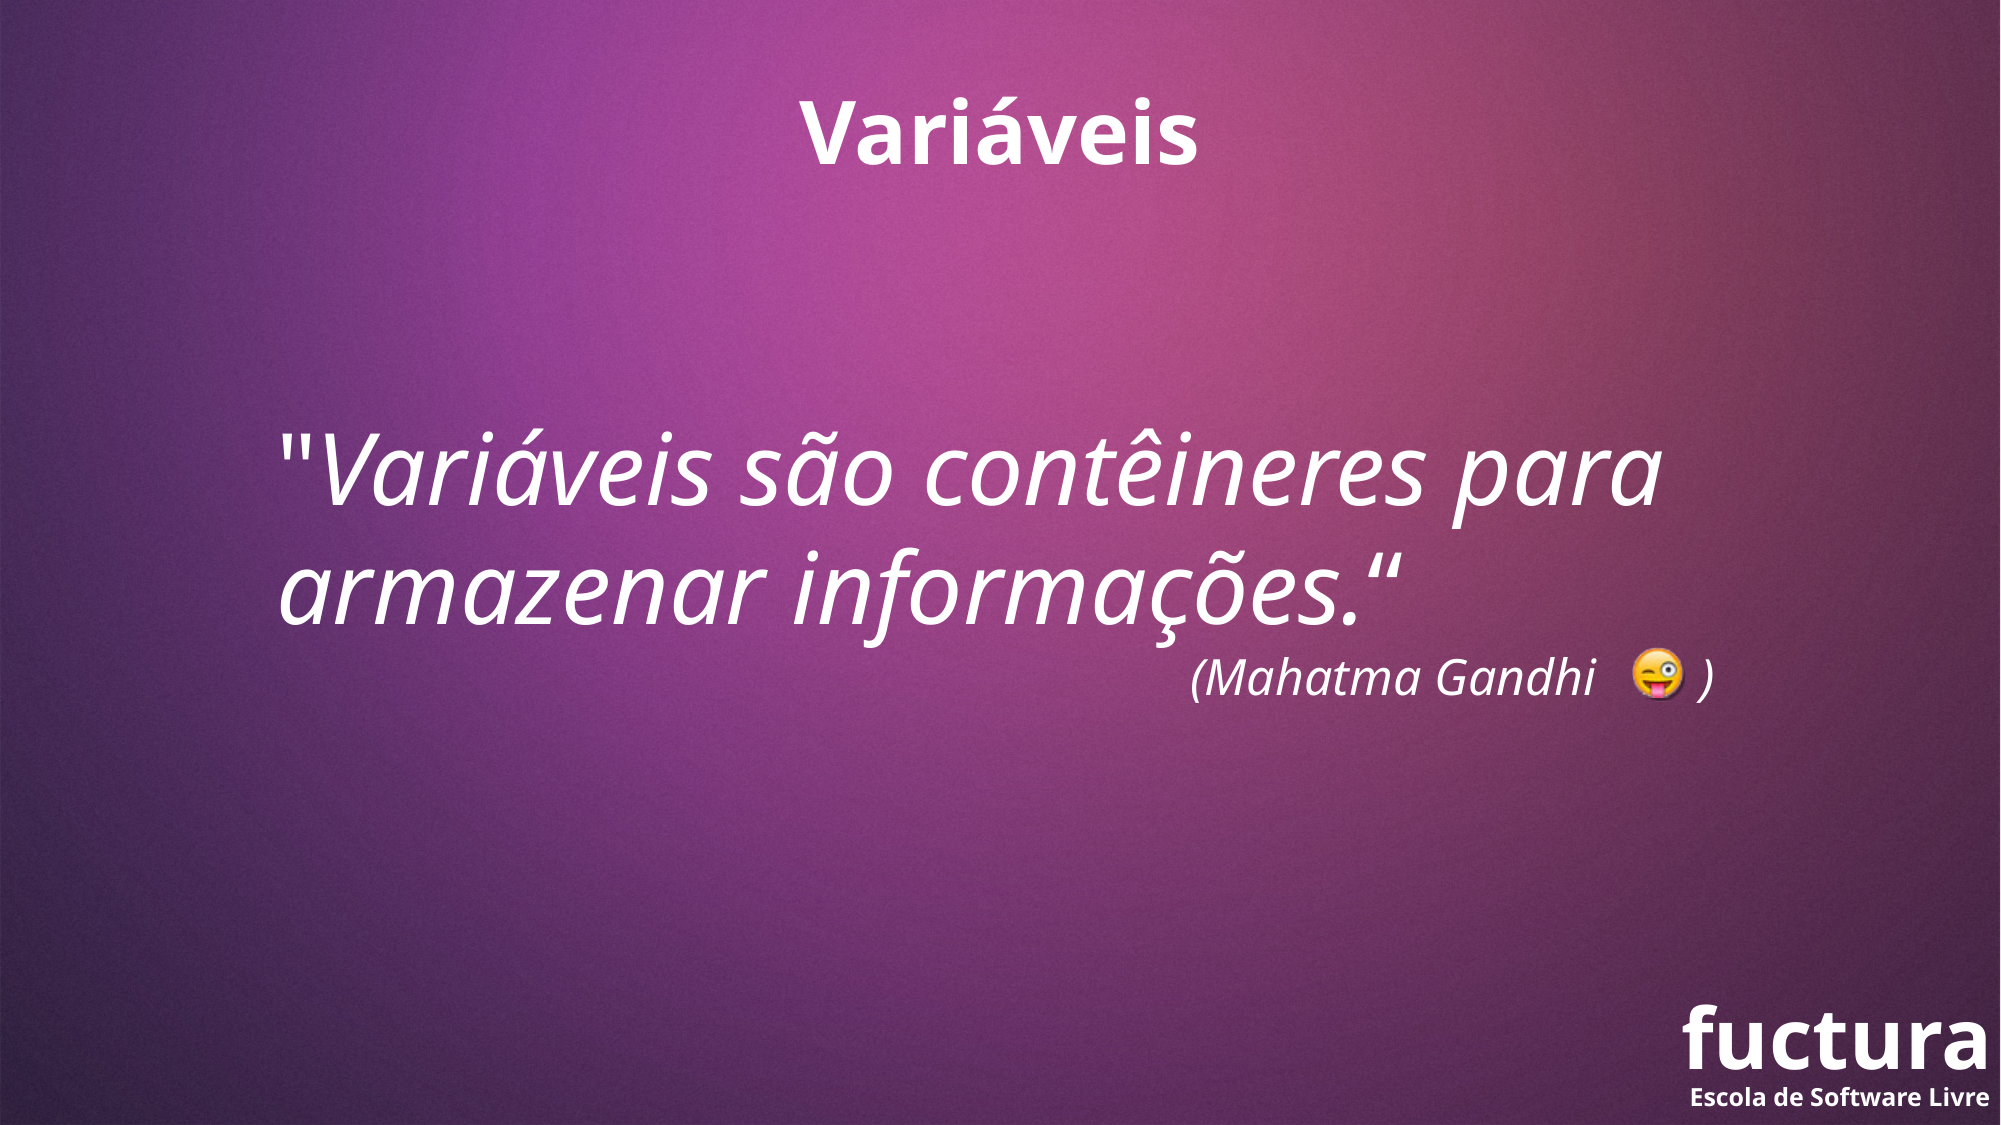

Variáveis
"Variáveis são contêineres para armazenar informações.“
 (Mahatma Gandhi )
fuctura
Escola de Software Livre